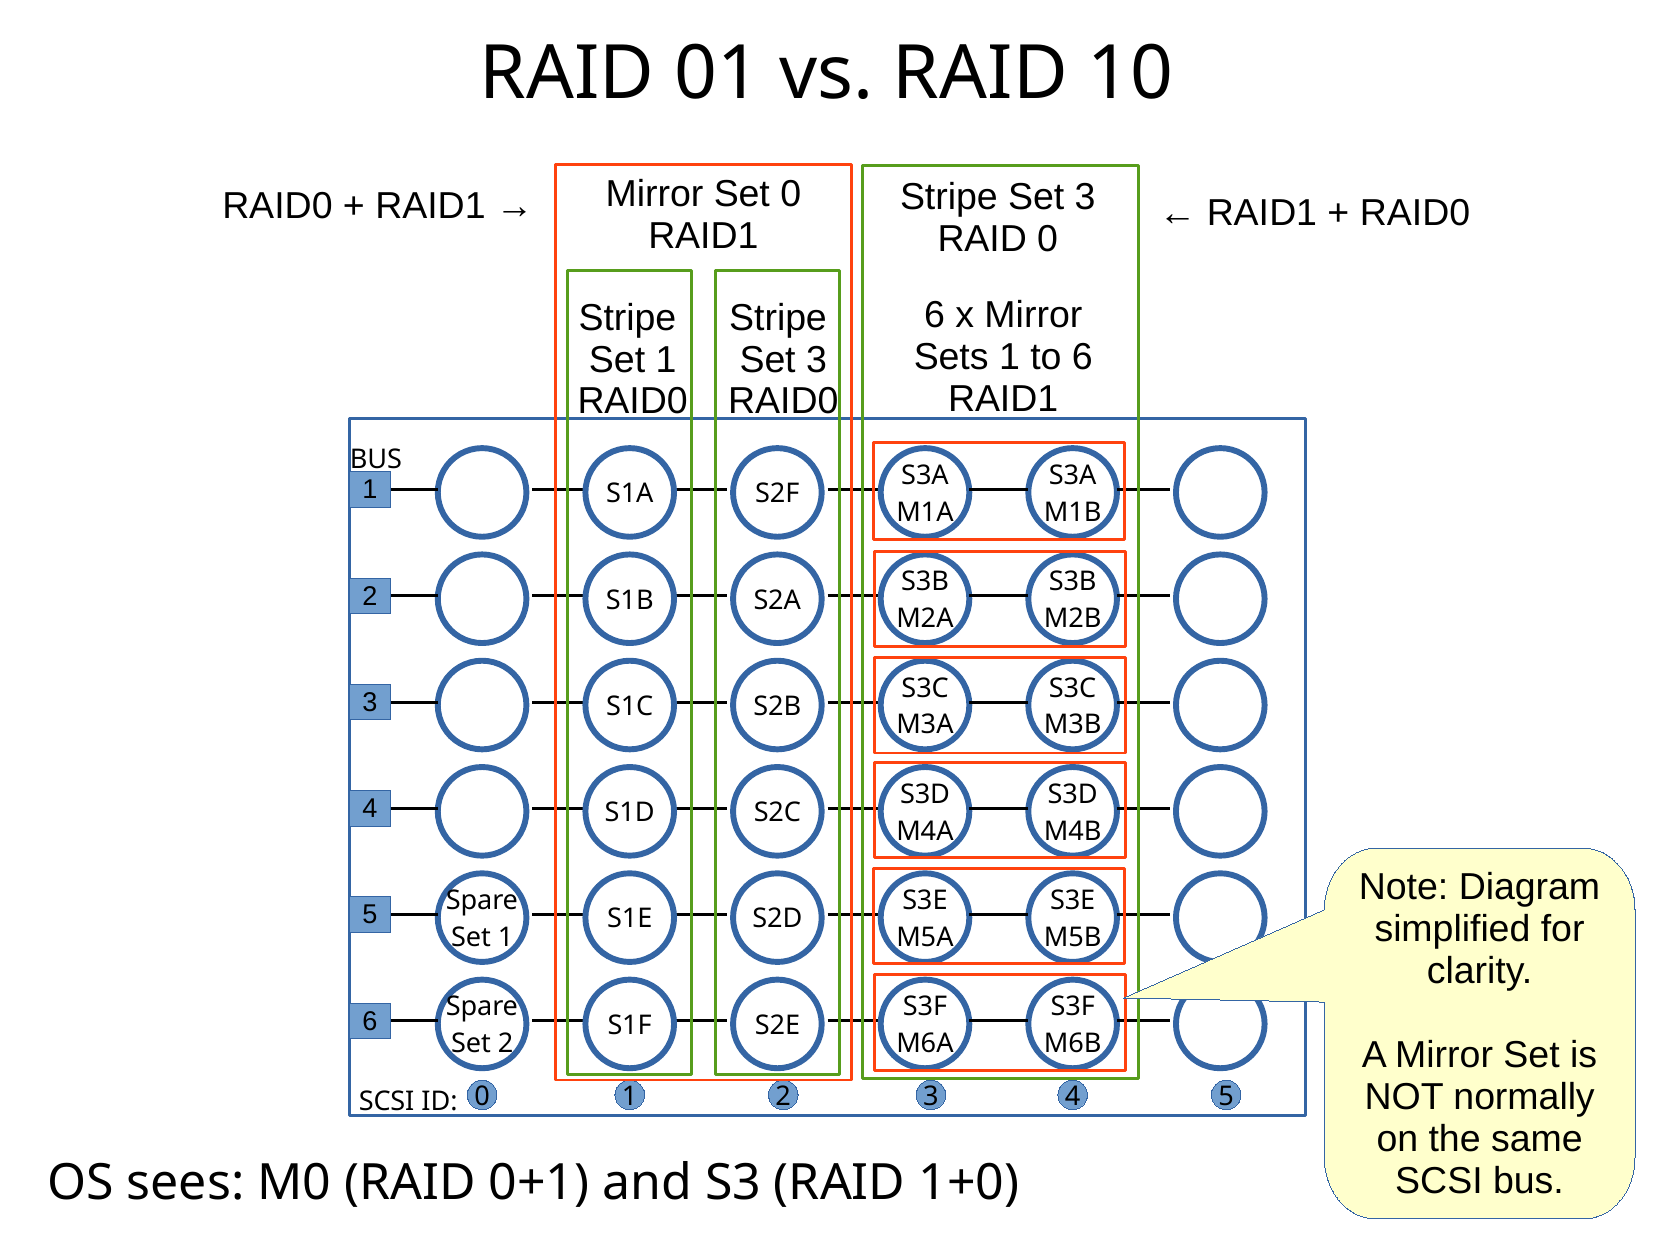

# RAID 01 vs. RAID 10
Mirror Set 0
RAID1
Stripe Set 3
RAID 0
RAID0 + RAID1 →
← RAID1 + RAID0
6 x Mirror Sets 1 to 6
RAID1
Stripe
Set 1
RAID0
Stripe
Set 3
RAID0
BUS
S1A
S2F
S3A
M1A
S3A
M1B
1
S1B
S2A
S3B
M2A
S3B
M2B
2
S1C
S2B
S3C
M3A
S3C
M3B
3
S1D
S2C
S3D
M4A
S3D
M4B
4
Note: Diagram simplified for clarity.
A Mirror Set is NOT normally on the same SCSI bus.
Spare
Set 1
S1E
S2D
S3E
M5A
S3E
M5B
5
Spare
Set 2
S1F
S2E
S3F
M6A
S3F
M6B
6
SCSI ID:
0
1
2
3
4
5
0
OS sees: M0 (RAID 0+1) and S3 (RAID 1+0)